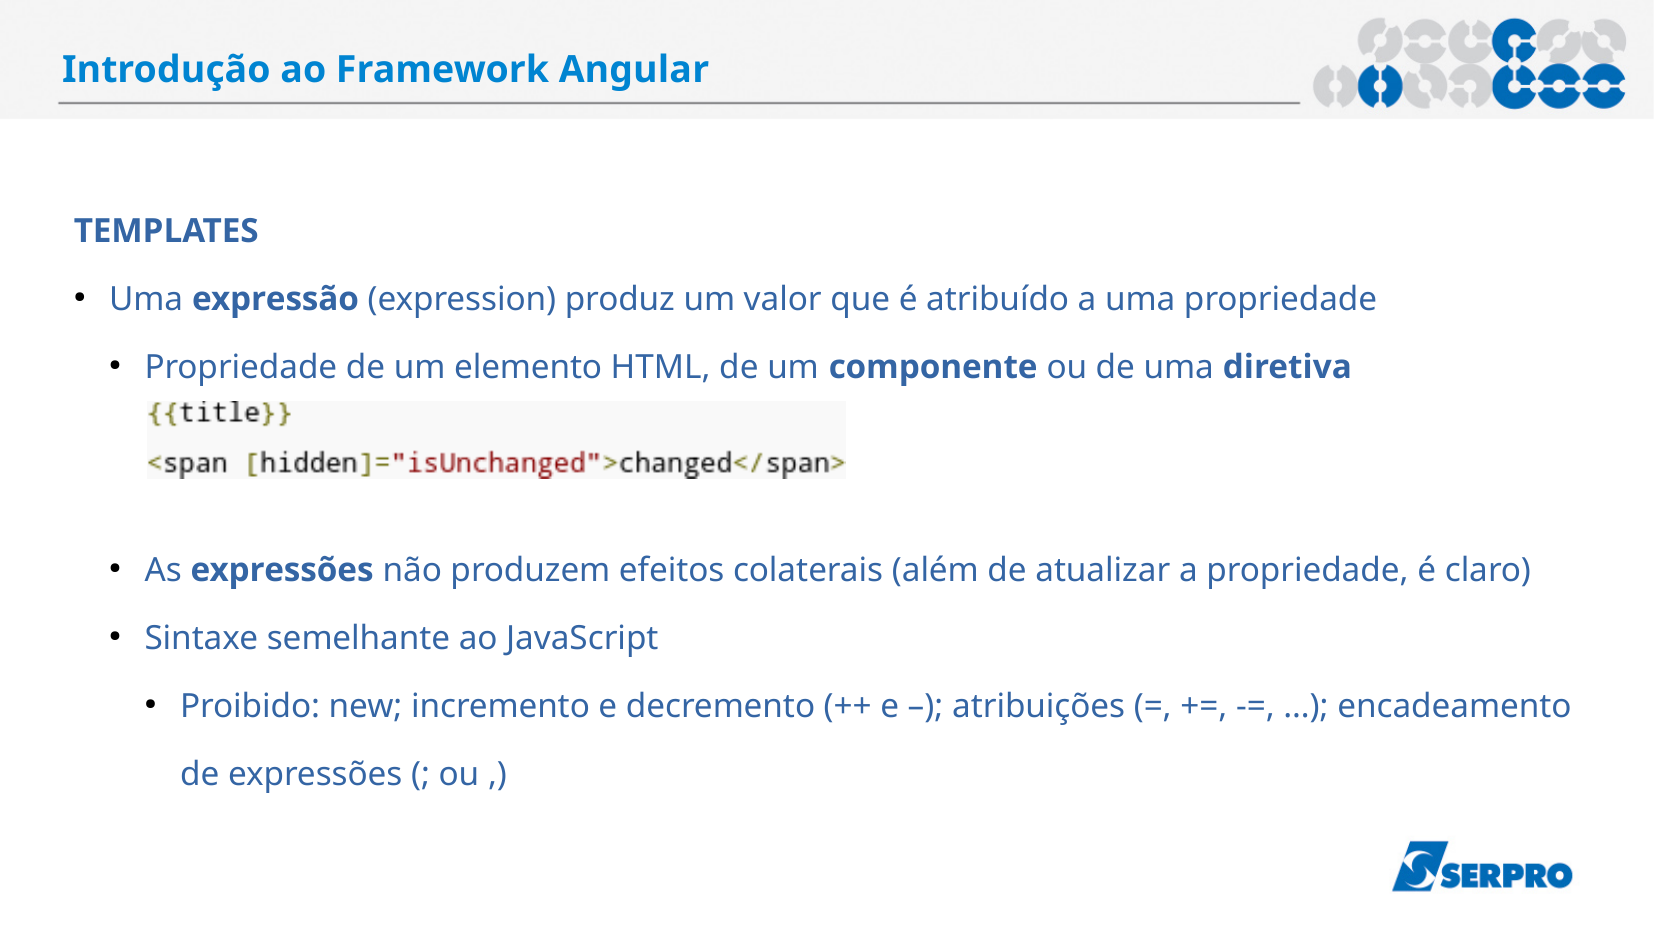

Introdução ao Framework Angular
TEMPLATES
Uma expressão (expression) produz um valor que é atribuído a uma propriedade
Propriedade de um elemento HTML, de um componente ou de uma diretiva
As expressões não produzem efeitos colaterais (além de atualizar a propriedade, é claro)
Sintaxe semelhante ao JavaScript
Proibido: new; incremento e decremento (++ e –); atribuições (=, +=, -=, …); encadeamento de expressões (; ou ,)